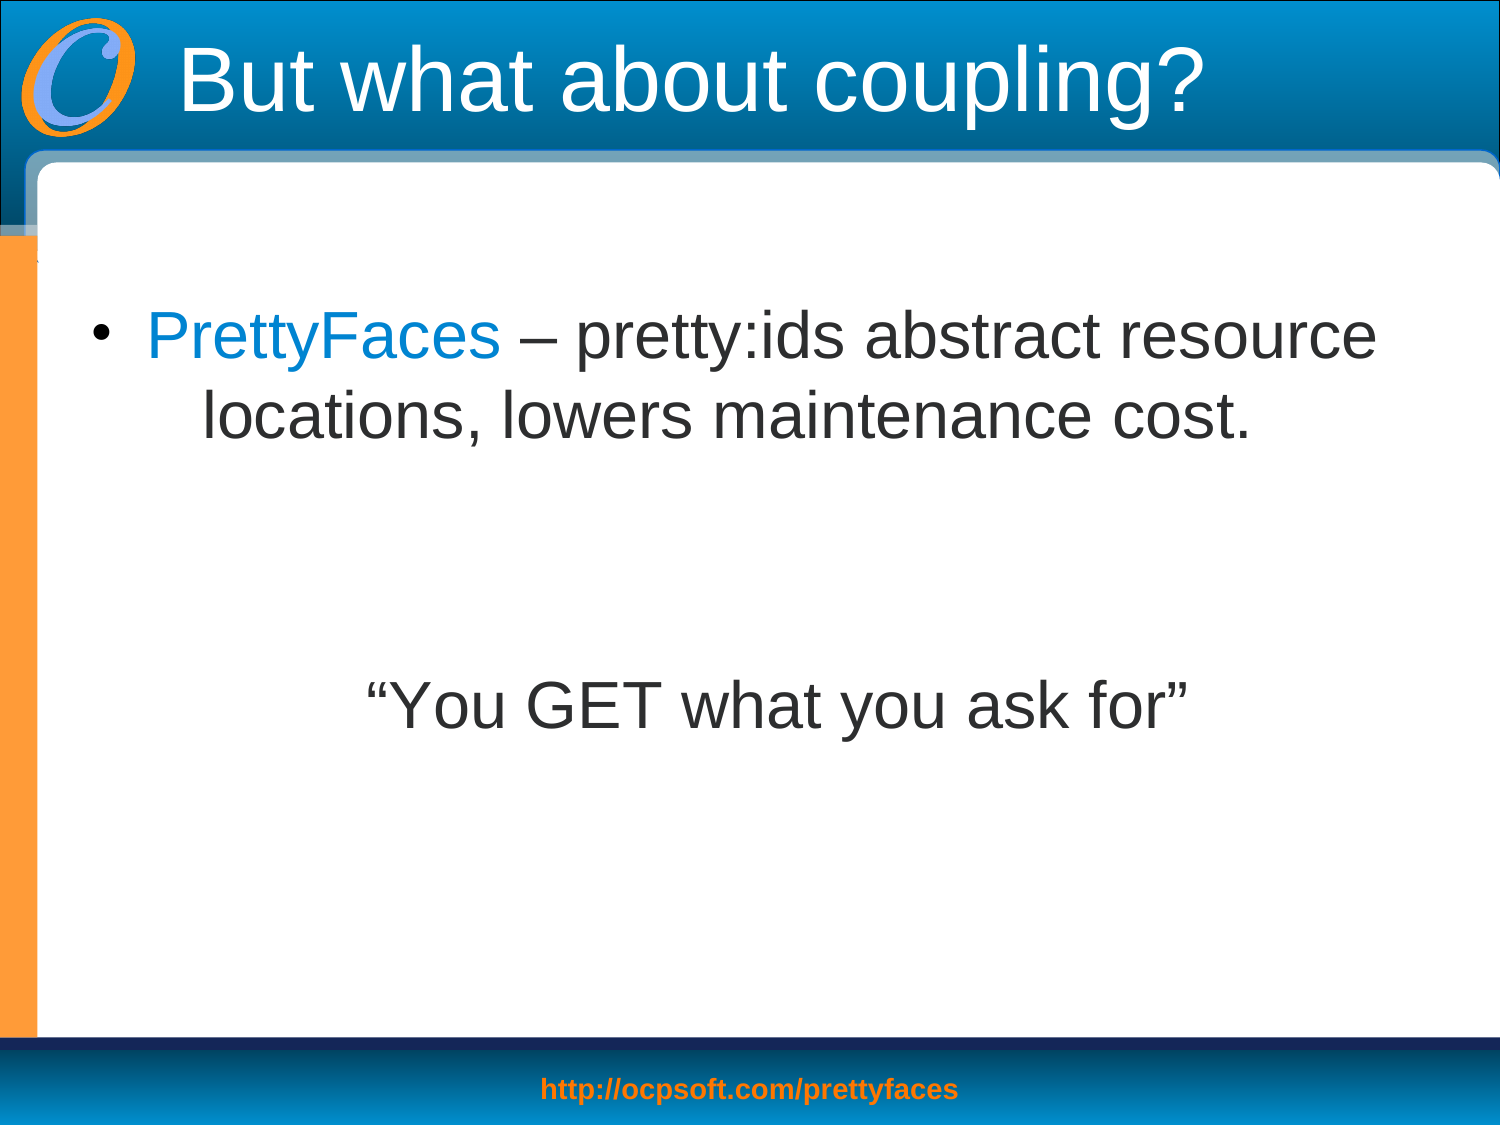

# But what about coupling?
PrettyFaces – pretty:ids abstract resource locations, lowers maintenance cost.
“You GET what you ask for”